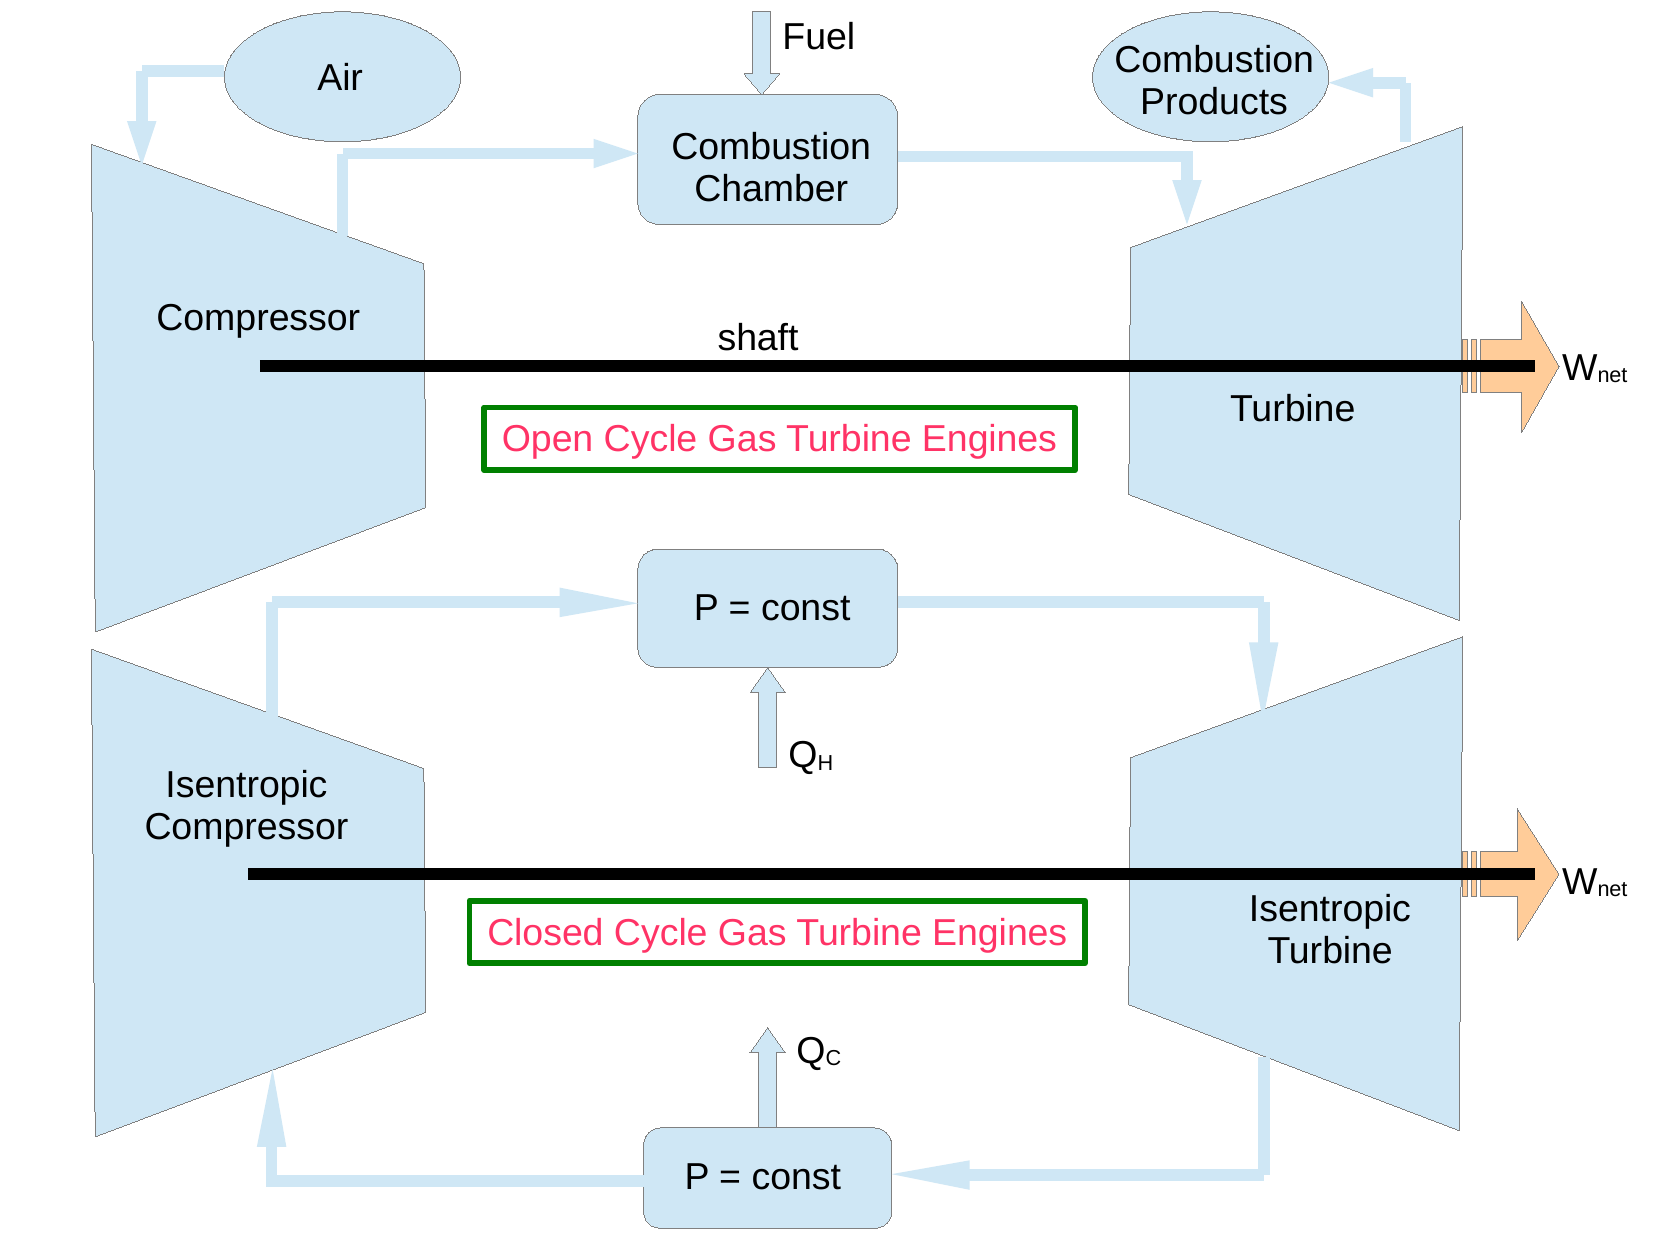

Fuel
Combustion
Products
Air
Combustion
Chamber
Compressor
shaft
Wnet
Turbine
Open Cycle Gas Turbine Engines
P = const
QH
Isentropic
Compressor
Wnet
Isentropic
Turbine
Closed Cycle Gas Turbine Engines
QC
P = const